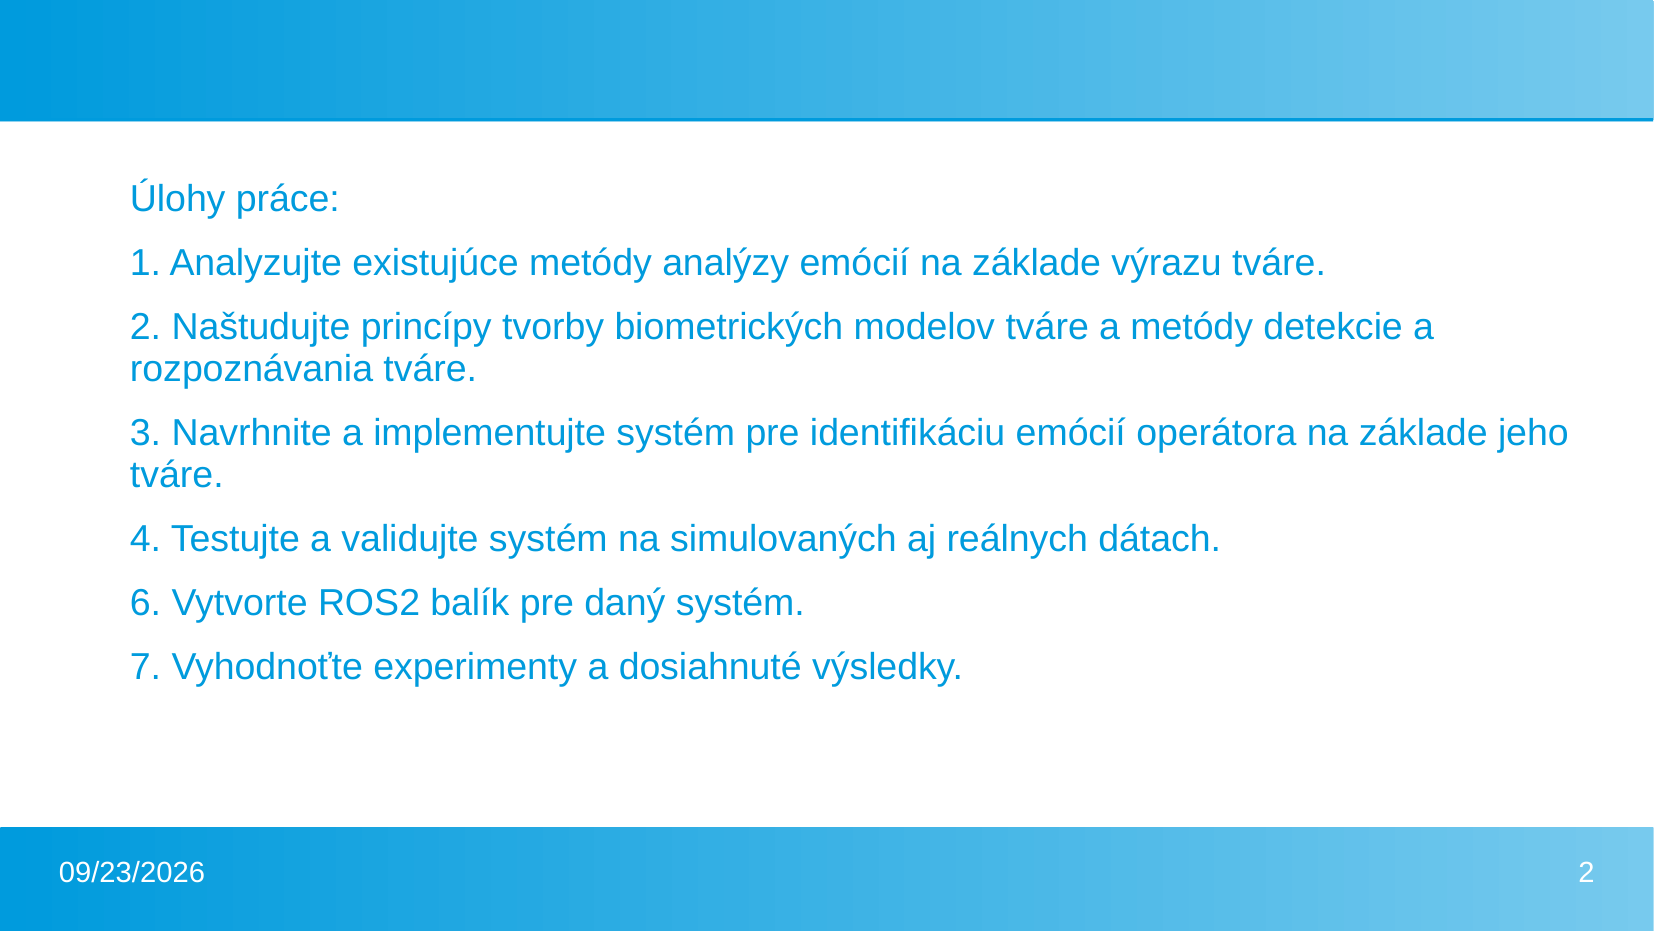

# Úlohy práce:
1. Analyzujte existujúce metódy analýzy emócií na základe výrazu tváre.
2. Naštudujte princípy tvorby biometrických modelov tváre a metódy detekcie a rozpoznávania tváre.
3. Navrhnite a implementujte systém pre identifikáciu emócií operátora na základe jeho tváre.
4. Testujte a validujte systém na simulovaných aj reálnych dátach.
6. Vytvorte ROS2 balík pre daný systém.
7. Vyhodnoťte experimenty a dosiahnuté výsledky.
2